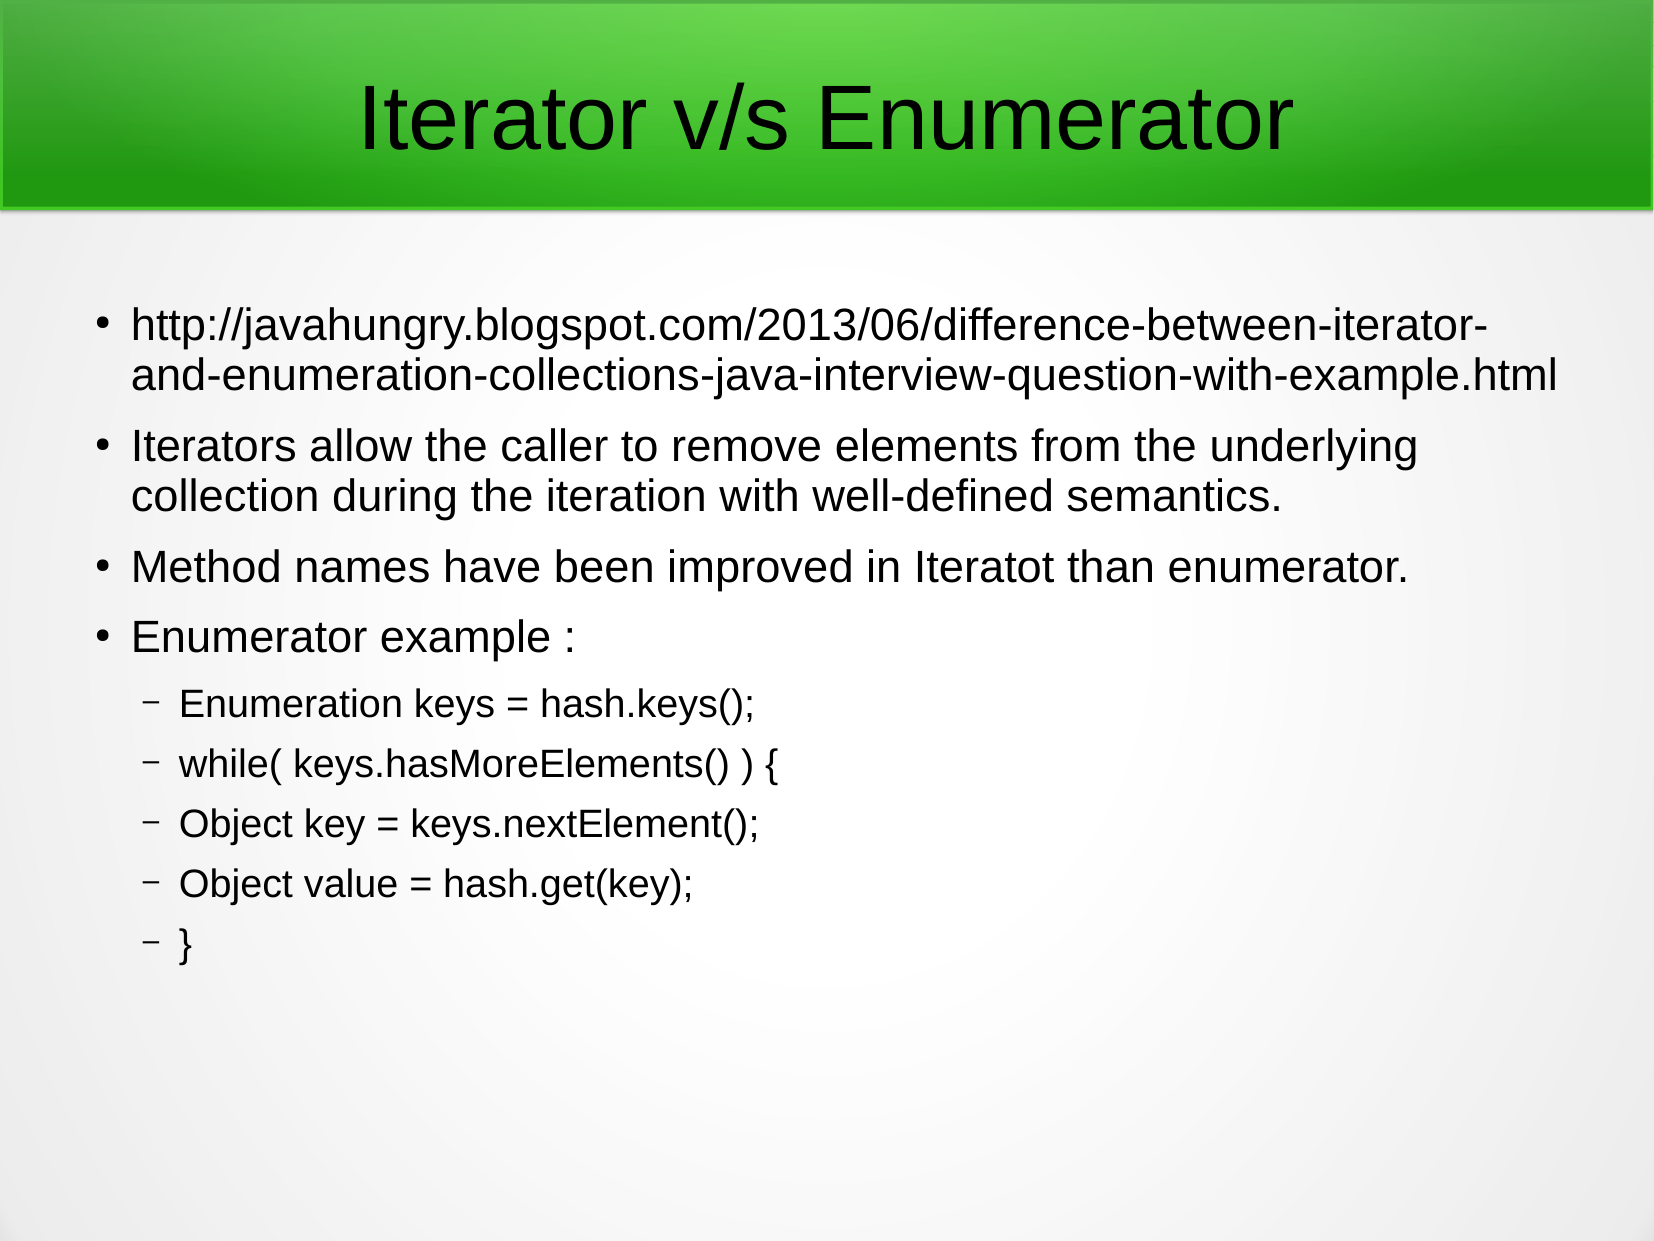

# Iterator v/s Enumerator
http://javahungry.blogspot.com/2013/06/difference-between-iterator-and-enumeration-collections-java-interview-question-with-example.html
Iterators allow the caller to remove elements from the underlying collection during the iteration with well-defined semantics.
Method names have been improved in Iteratot than enumerator.
Enumerator example :
Enumeration keys = hash.keys();
while( keys.hasMoreElements() ) {
Object key = keys.nextElement();
Object value = hash.get(key);
}